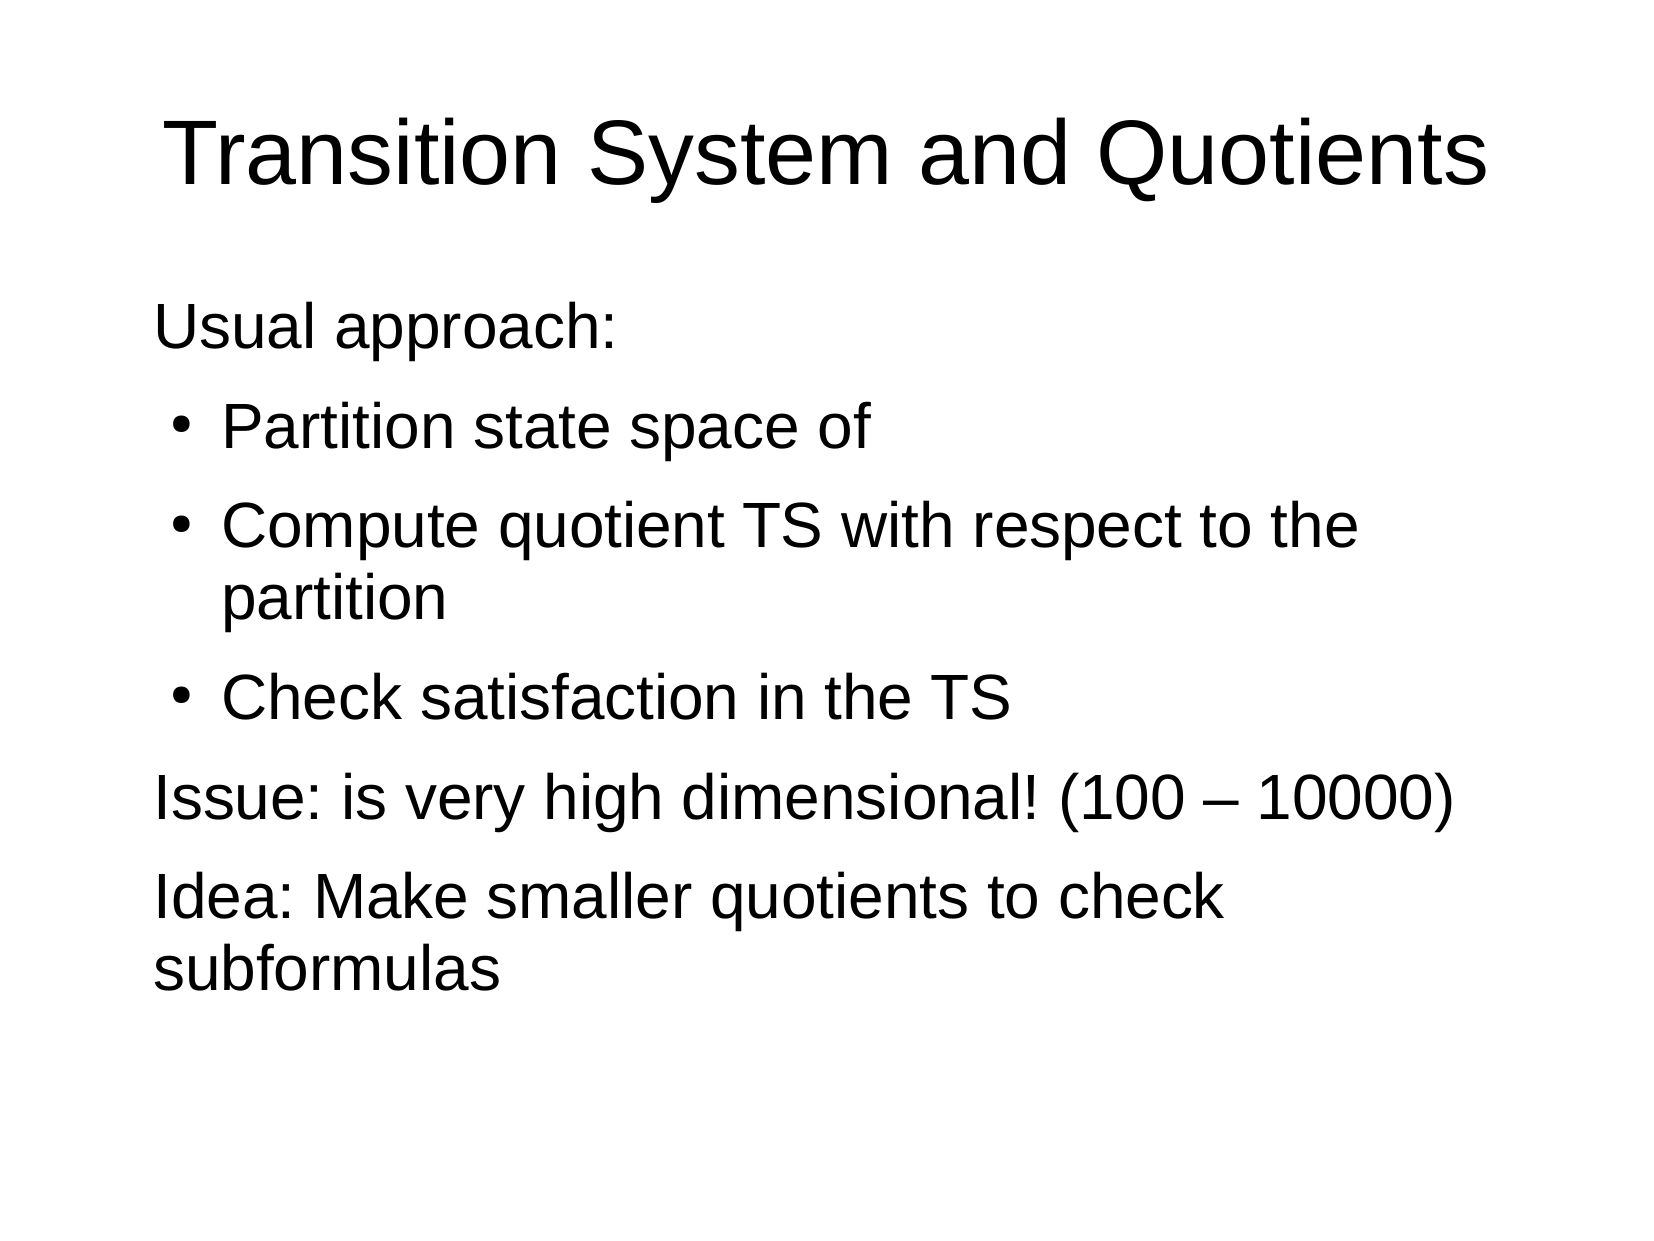

# Transition System and Quotients
Usual approach:
Partition state space of
Compute quotient TS with respect to the partition
Check satisfaction in the TS
Issue: is very high dimensional! (100 – 10000)
Idea: Make smaller quotients to check subformulas